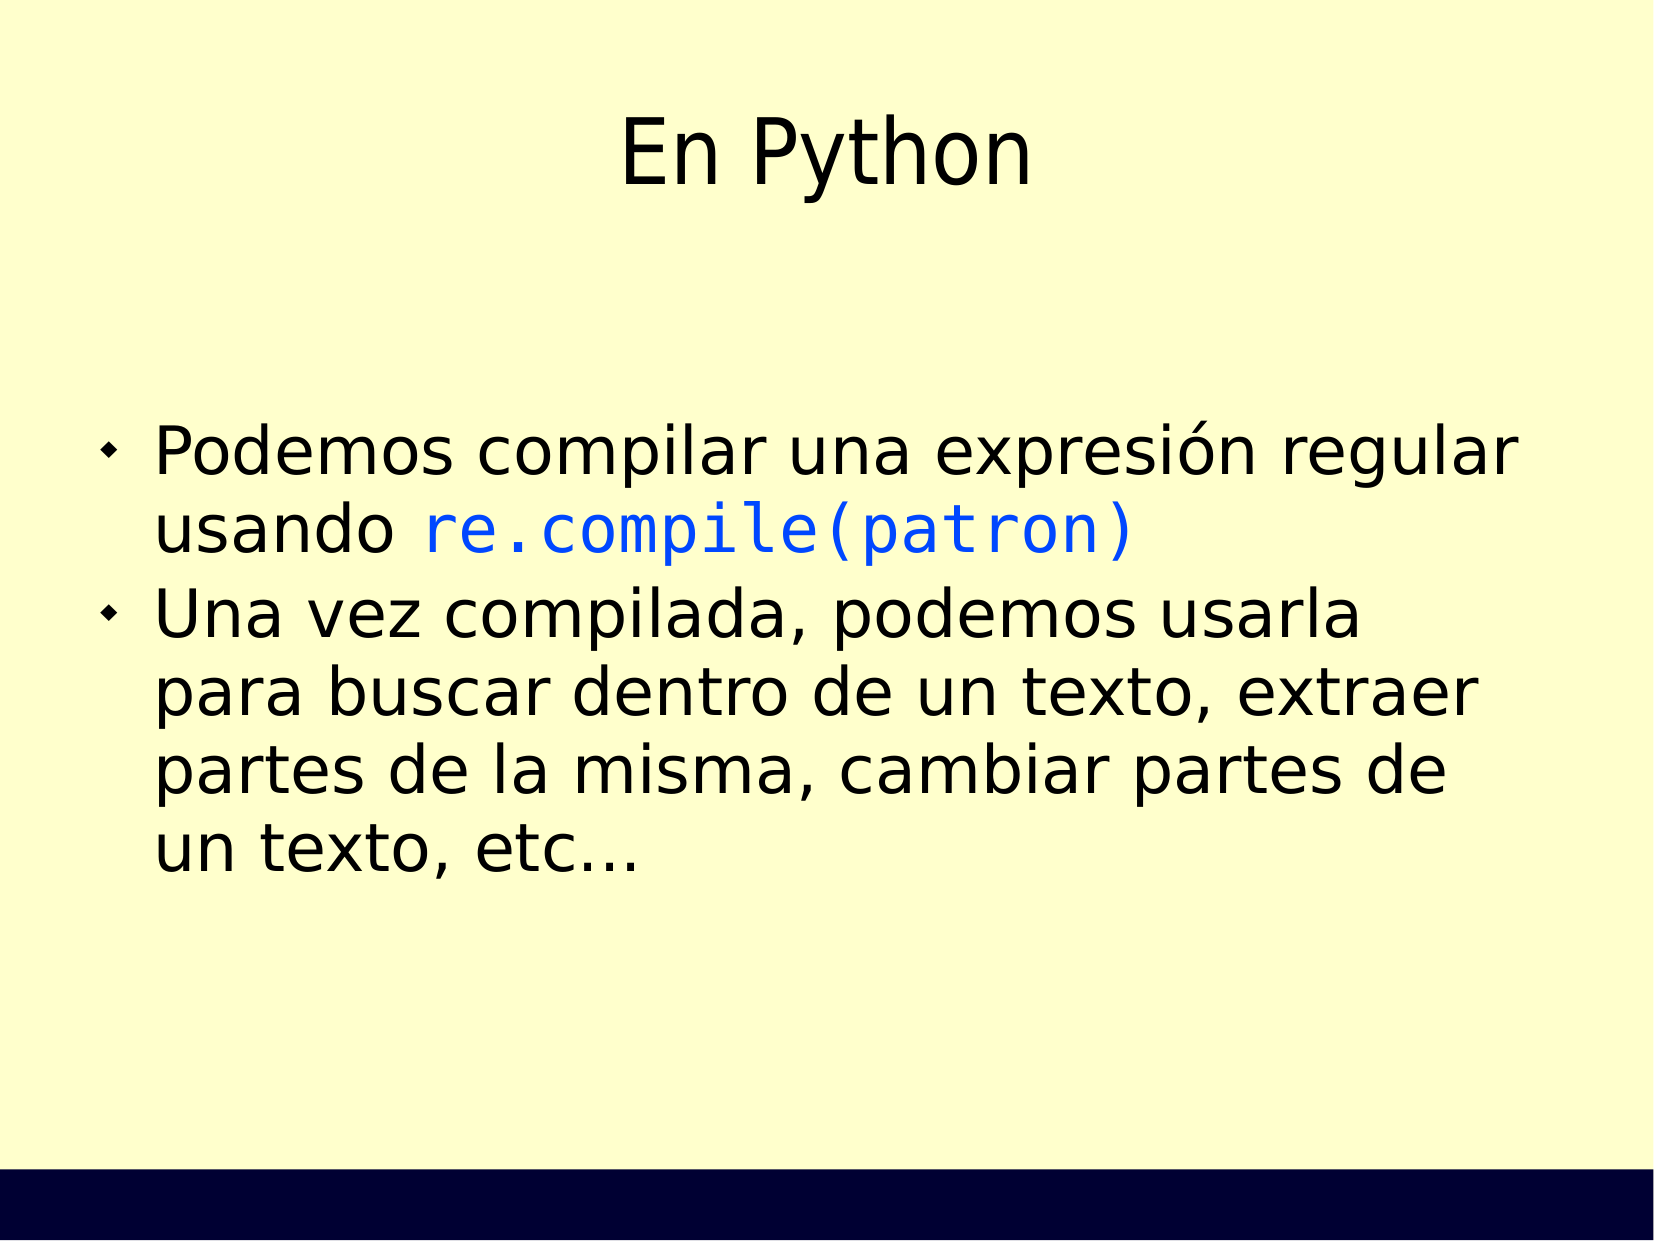

# En Python
Podemos compilar una expresión regular usando re.compile(patron)
Una vez compilada, podemos usarla para buscar dentro de un texto, extraer partes de la misma, cambiar partes de un texto, etc...